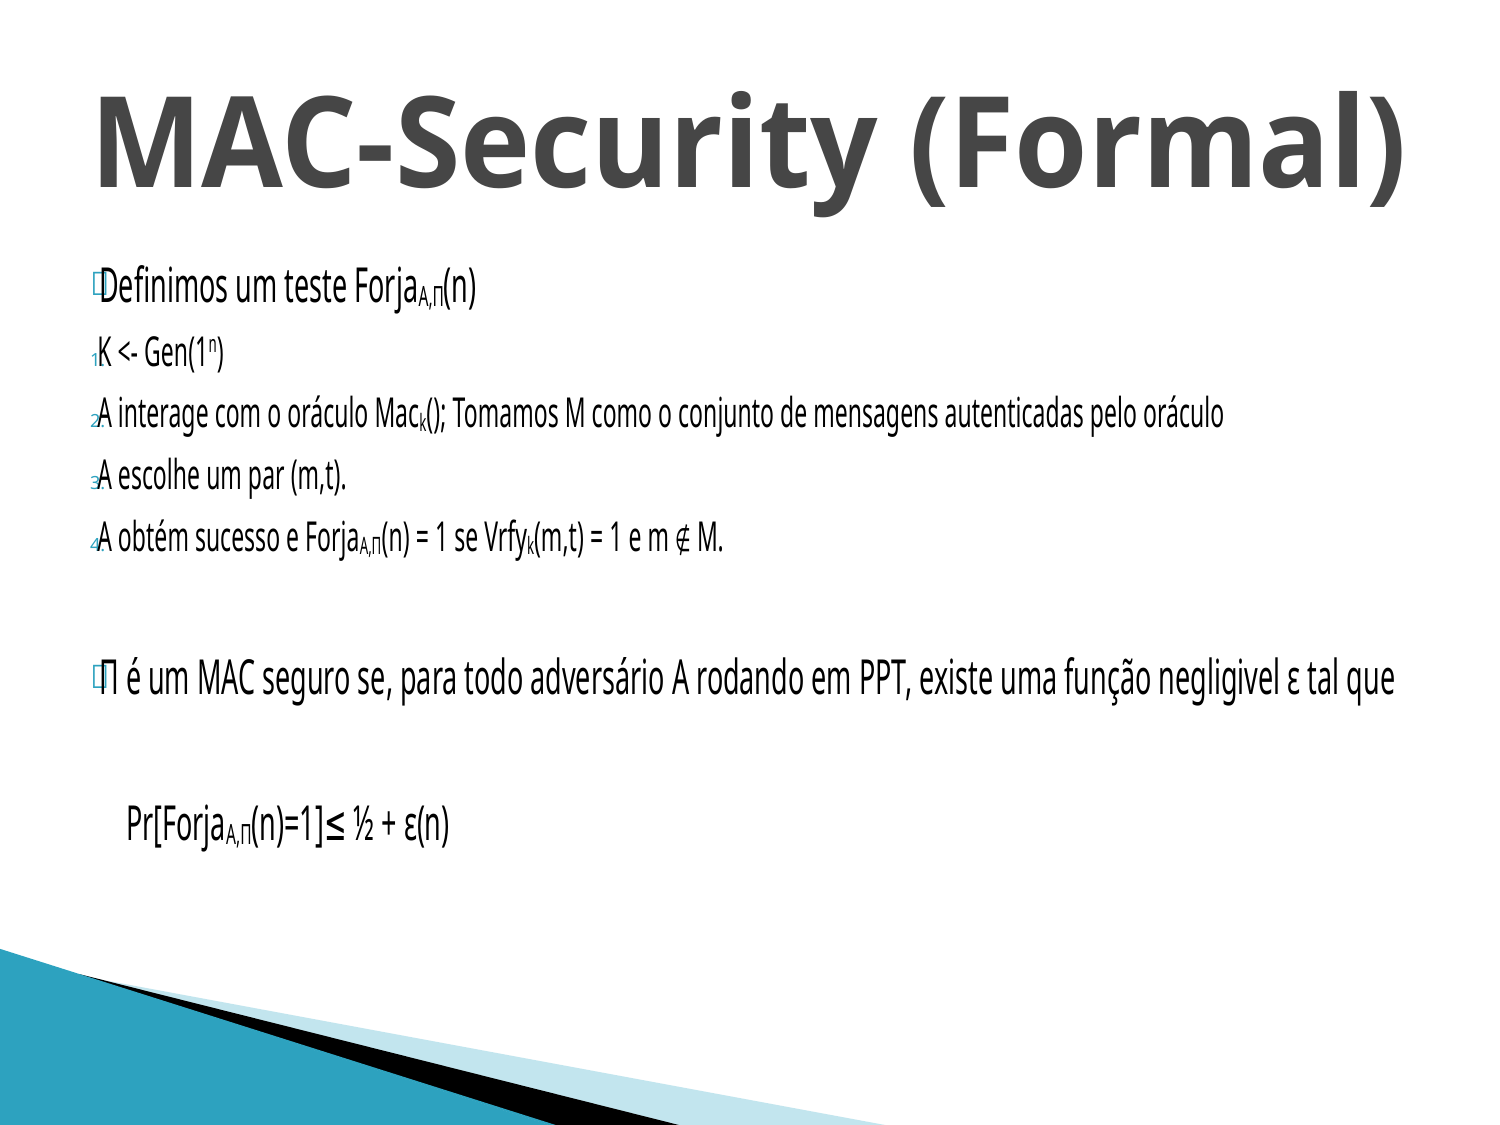

MAC-Security (Formal)
Definimos um teste ForjaA,Π(n)
K <- Gen(1n)
A interage com o oráculo Mack(); Tomamos M como o conjunto de mensagens autenticadas pelo oráculo
A escolhe um par (m,t).
A obtém sucesso e ForjaA,Π(n) = 1 se Vrfyk(m,t) = 1 e m ∉ M.
Π é um MAC seguro se, para todo adversário A rodando em PPT, existe uma função negligivel ε tal que
		Pr[ForjaA,Π(n)=1]≤ ½ + ε(n)